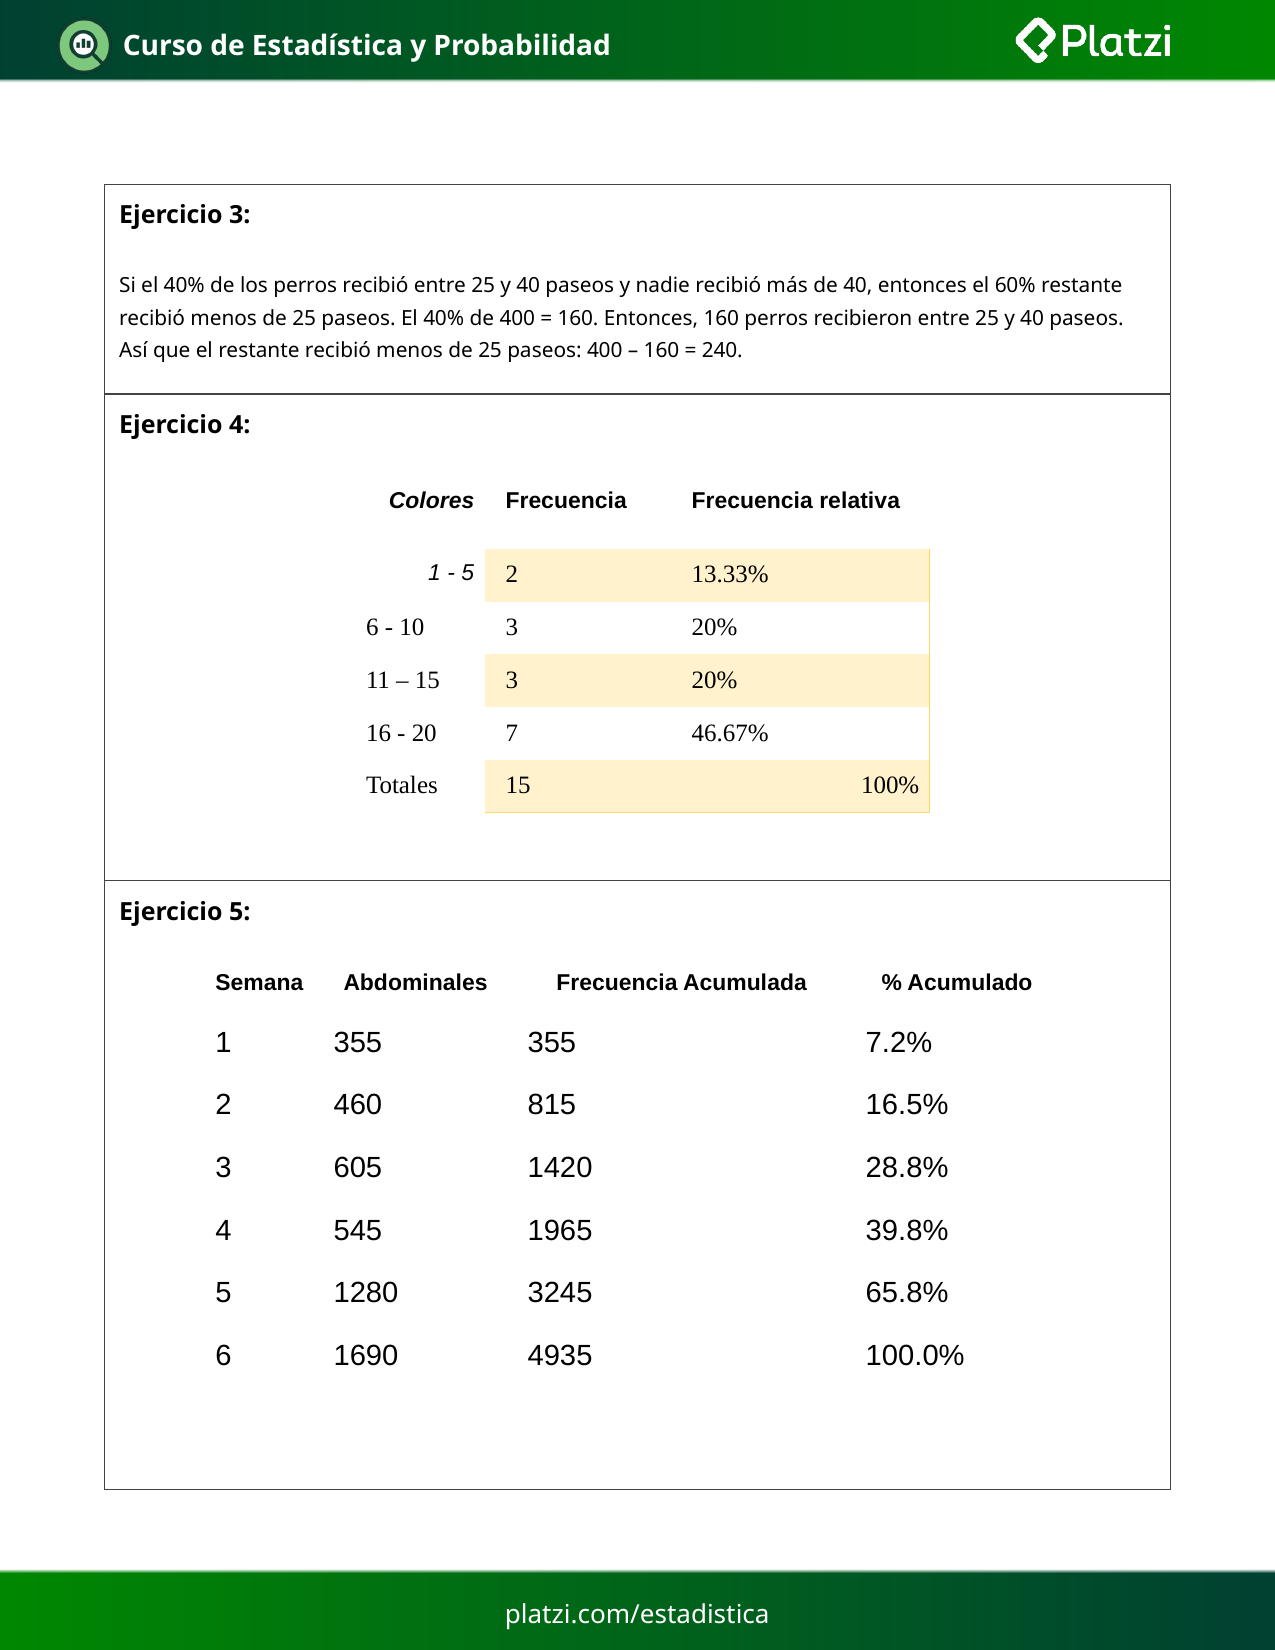

Curso de Estadística y Probabilidad
| Ejercicio 3: Si el 40% de los perros recibió entre 25 y 40 paseos y nadie recibió más de 40, entonces el 60% restante recibió menos de 25 paseos. El 40% de 400 = 160. Entonces, 160 perros recibieron entre 25 y 40 paseos. Así que el restante recibió menos de 25 paseos: 400 – 160 = 240. |
| --- |
| Ejercicio 4: |
| Ejercicio 5: |
| Colores | Frecuencia | Frecuencia relativa |
| --- | --- | --- |
| 1 - 5 | 2 | 13.33% |
| 6 - 10 | 3 | 20% |
| 11 – 15 | 3 | 20% |
| 16 - 20 | 7 | 46.67% |
| Totales | 15 | 100% |
| Semana | Abdominales | Frecuencia Acumulada | % Acumulado |
| --- | --- | --- | --- |
| 1 | 355 | 355 | 7.2% |
| 2 | 460 | 815 | 16.5% |
| 3 | 605 | 1420 | 28.8% |
| 4 | 545 | 1965 | 39.8% |
| 5 | 1280 | 3245 | 65.8% |
| 6 | 1690 | 4935 | 100.0% |
# platzi.com/estadistica